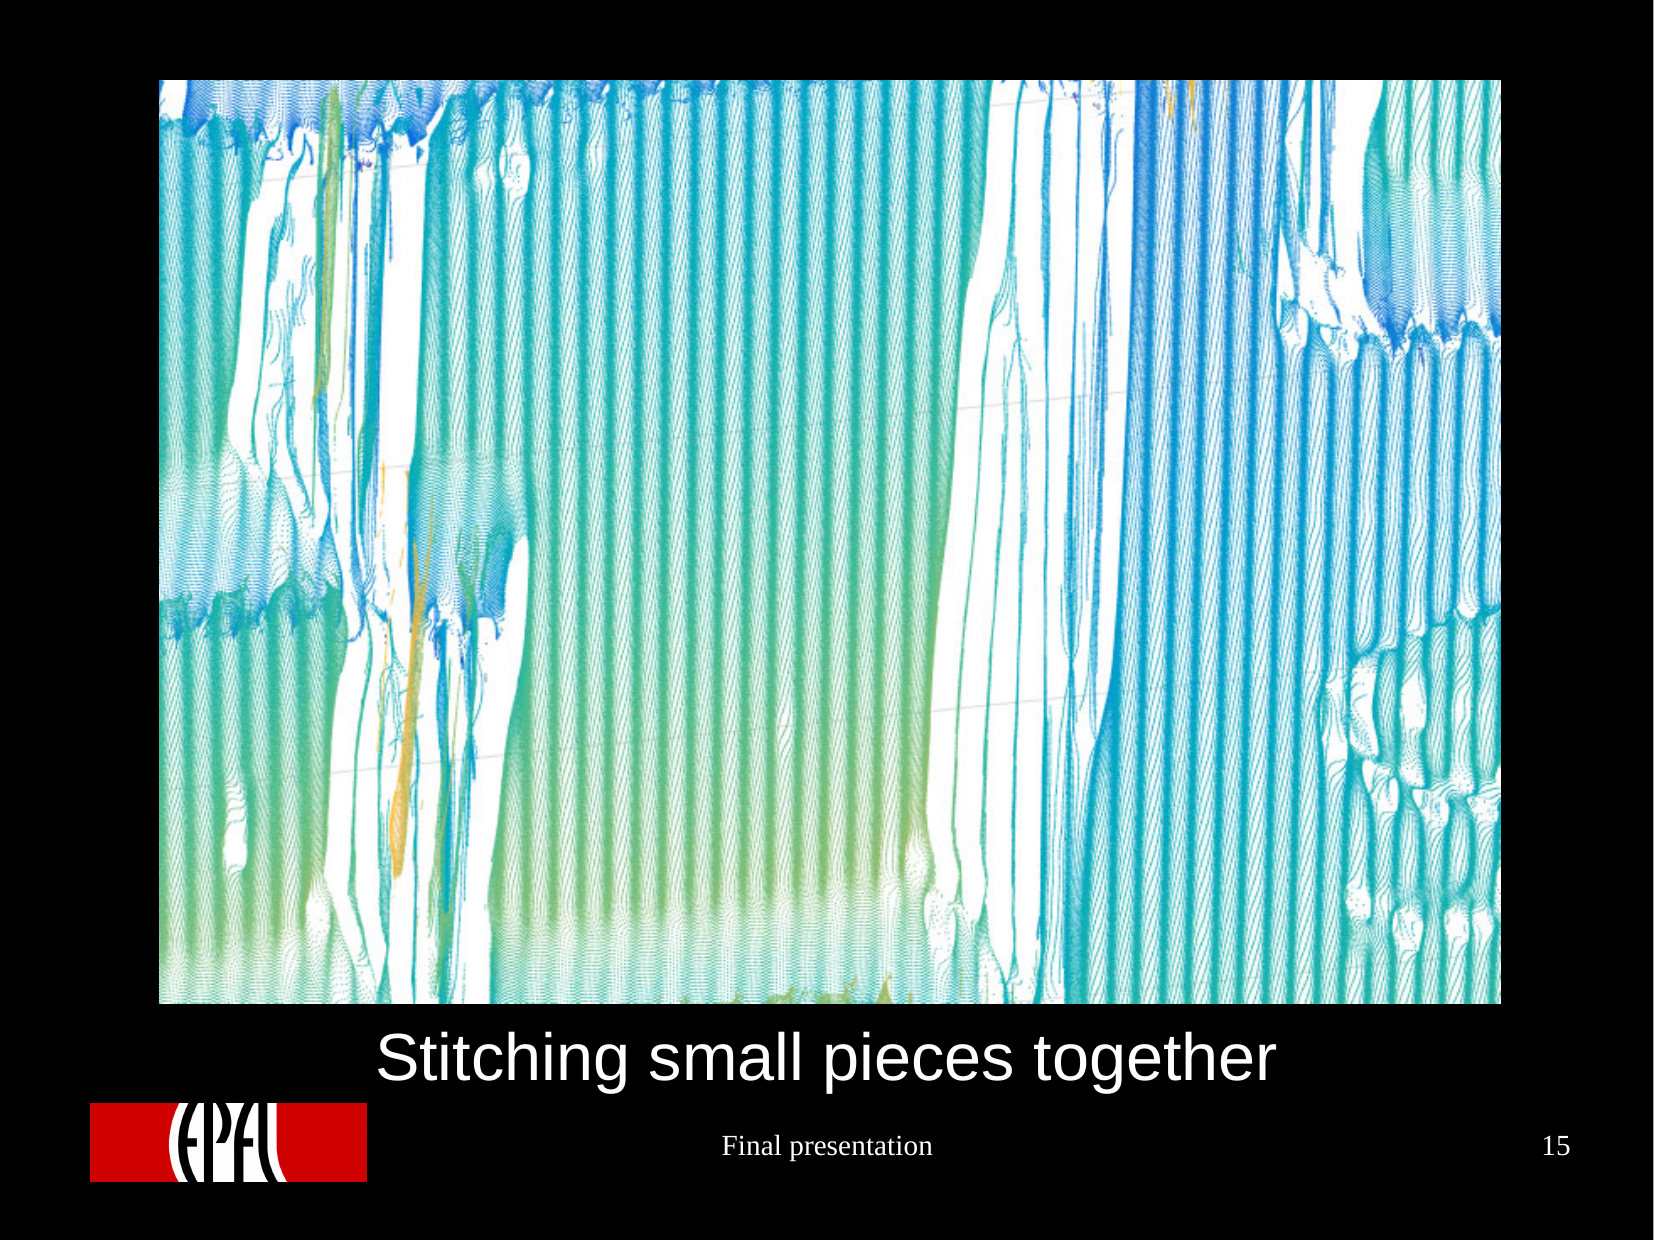

# Stitching small pieces together
Final presentation
15